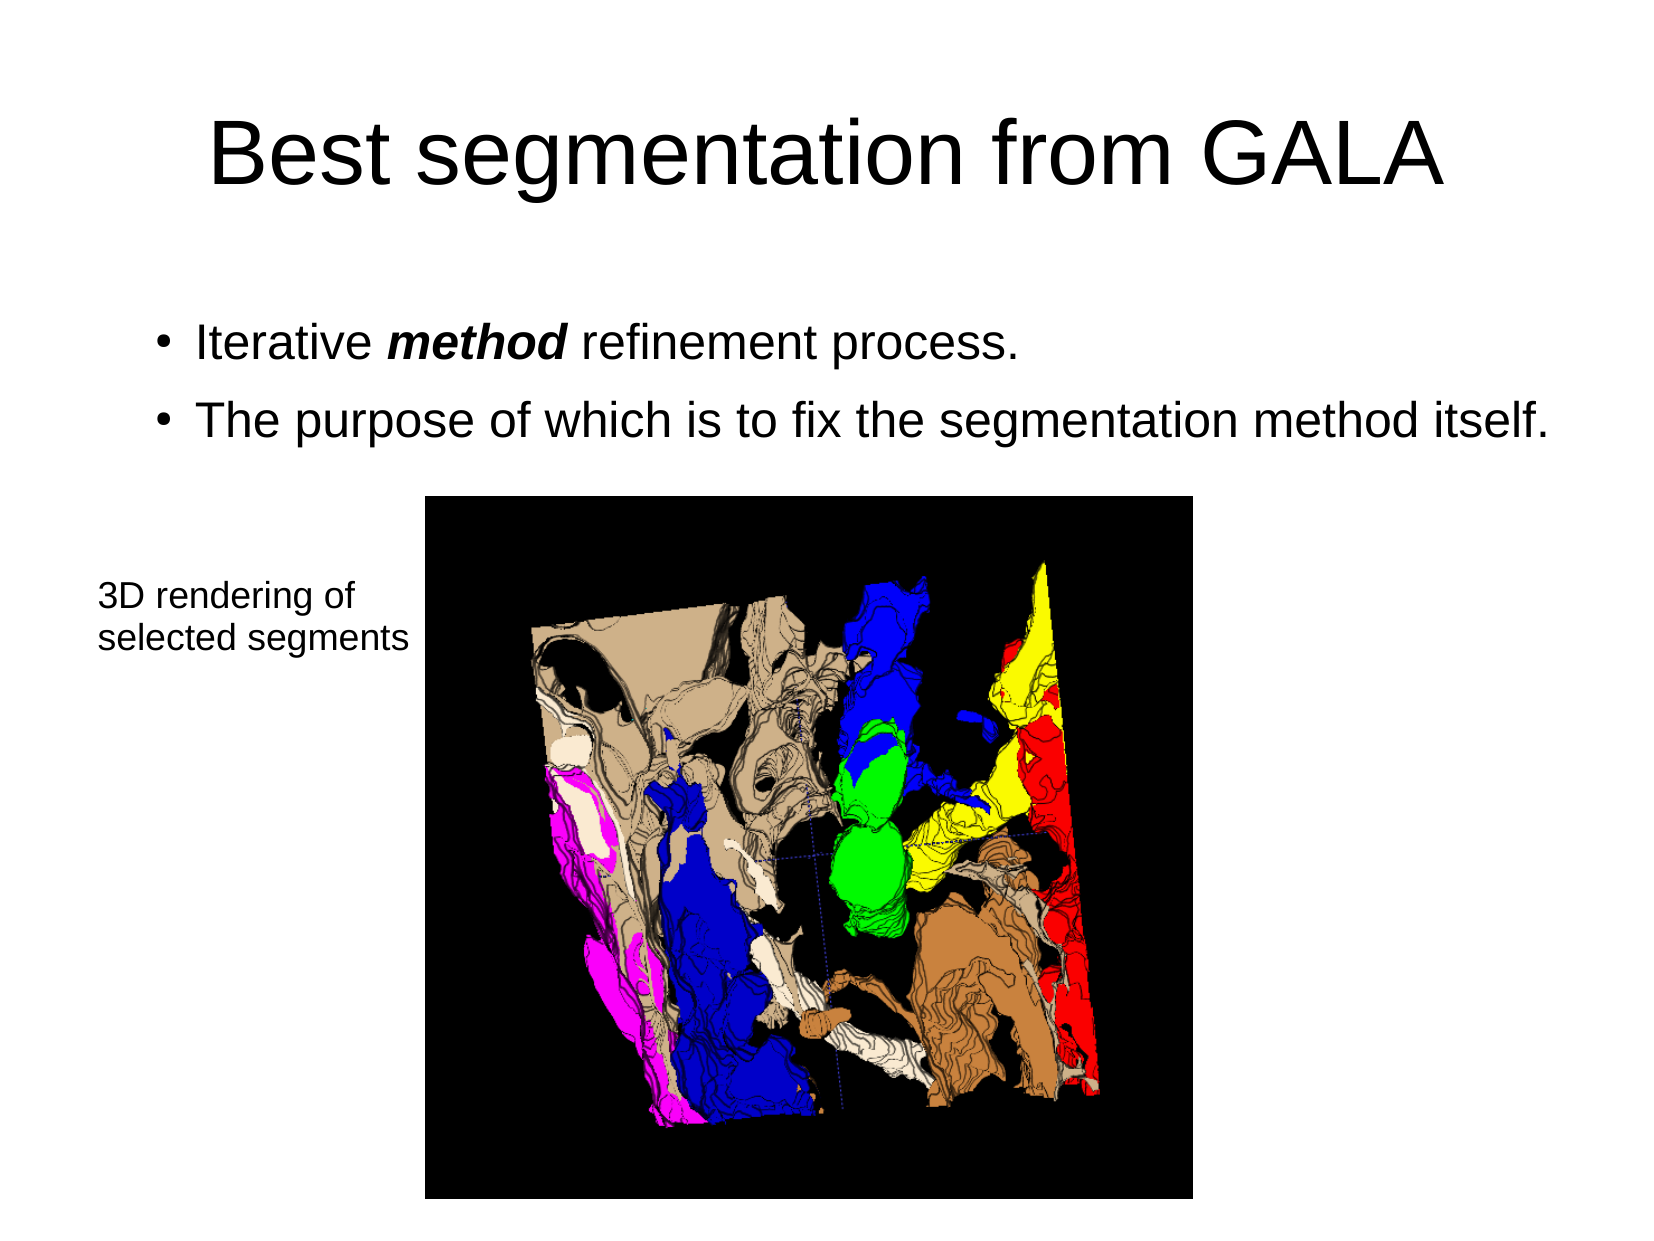

# Best segmentation from GALA
Iterative method refinement process.
The purpose of which is to fix the segmentation method itself.
3D rendering of selected segments